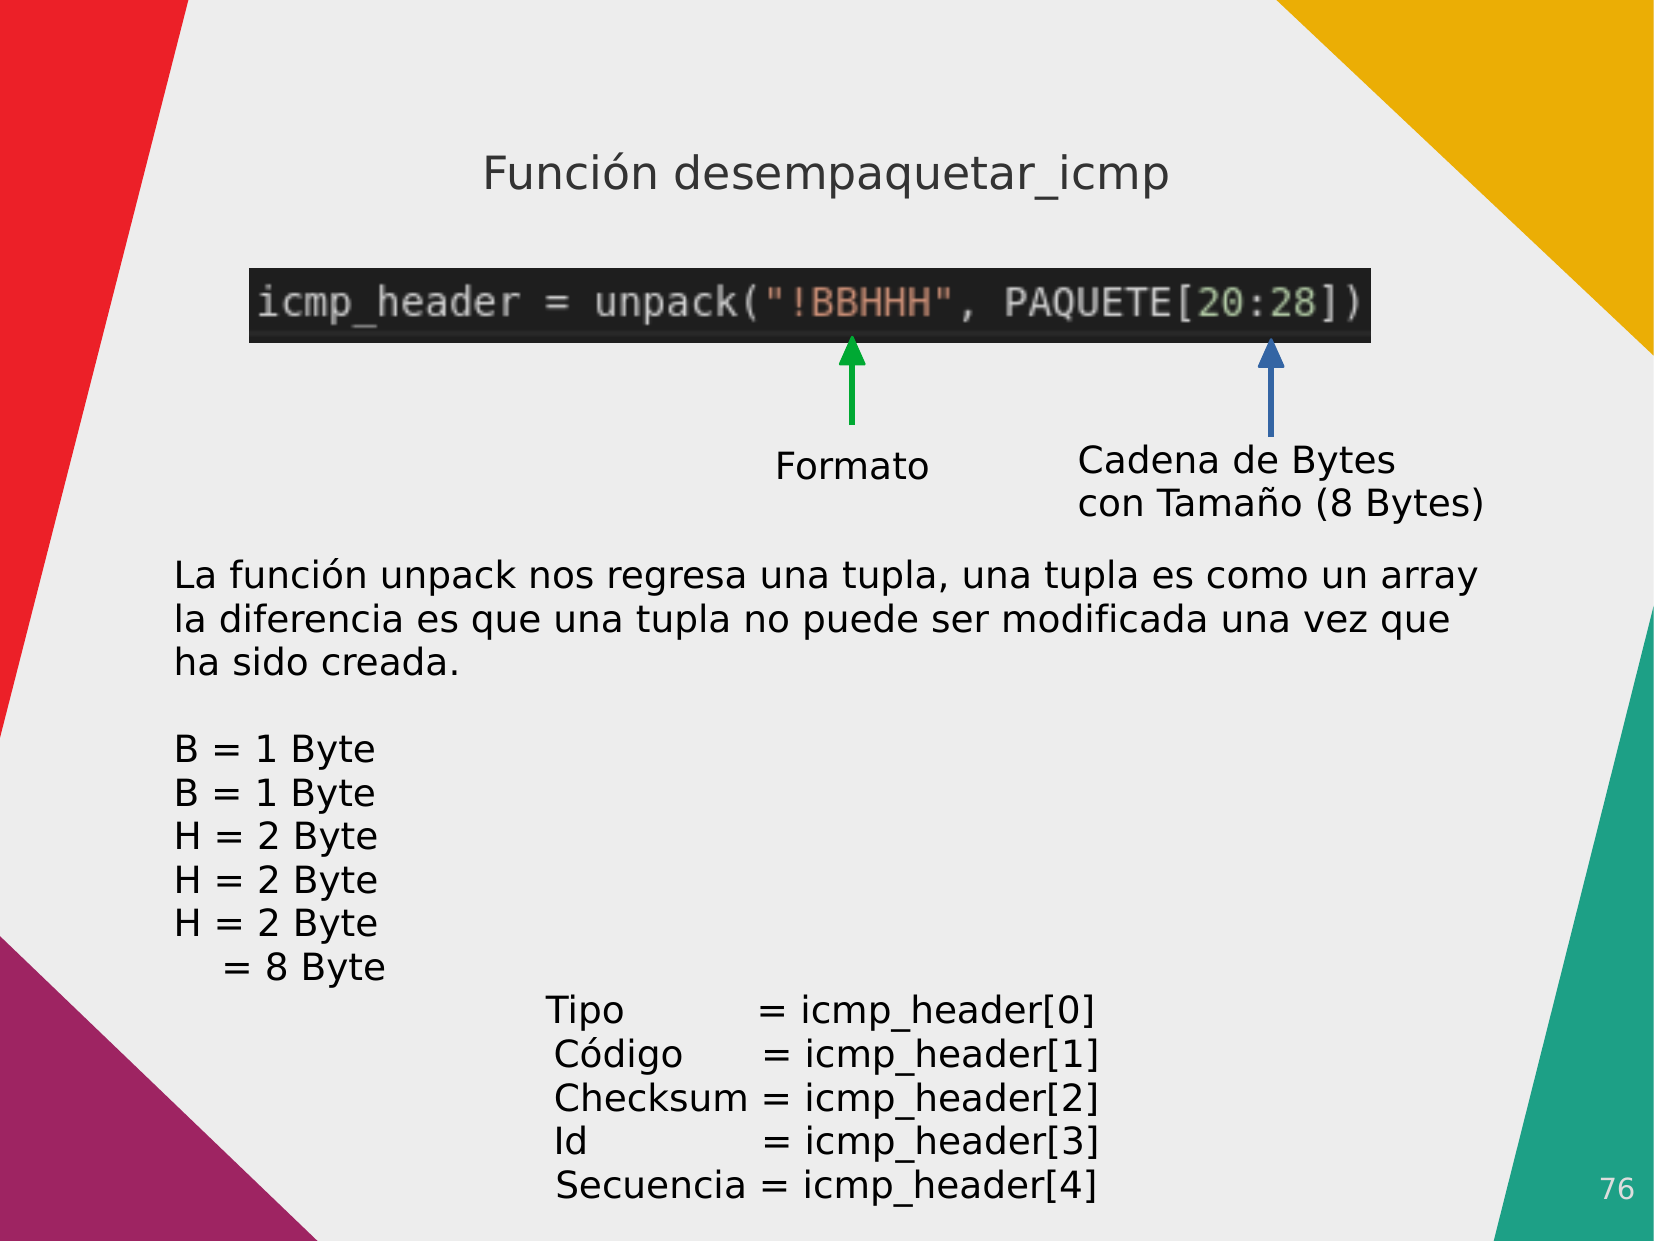

Función desempaquetar_icmp
Cadena de Bytes
con Tamaño (8 Bytes)
Formato
La función unpack nos regresa una tupla, una tupla es como un array la diferencia es que una tupla no puede ser modificada una vez que ha sido creada.
B = 1 Byte
B = 1 Byte
H = 2 Byte
H = 2 Byte
H = 2 Byte
 = 8 Byte
Tipo = icmp_header[0]
Código 	 = icmp_header[1]
Checksum = icmp_header[2]
Id 		 = icmp_header[3]
Secuencia = icmp_header[4]
76